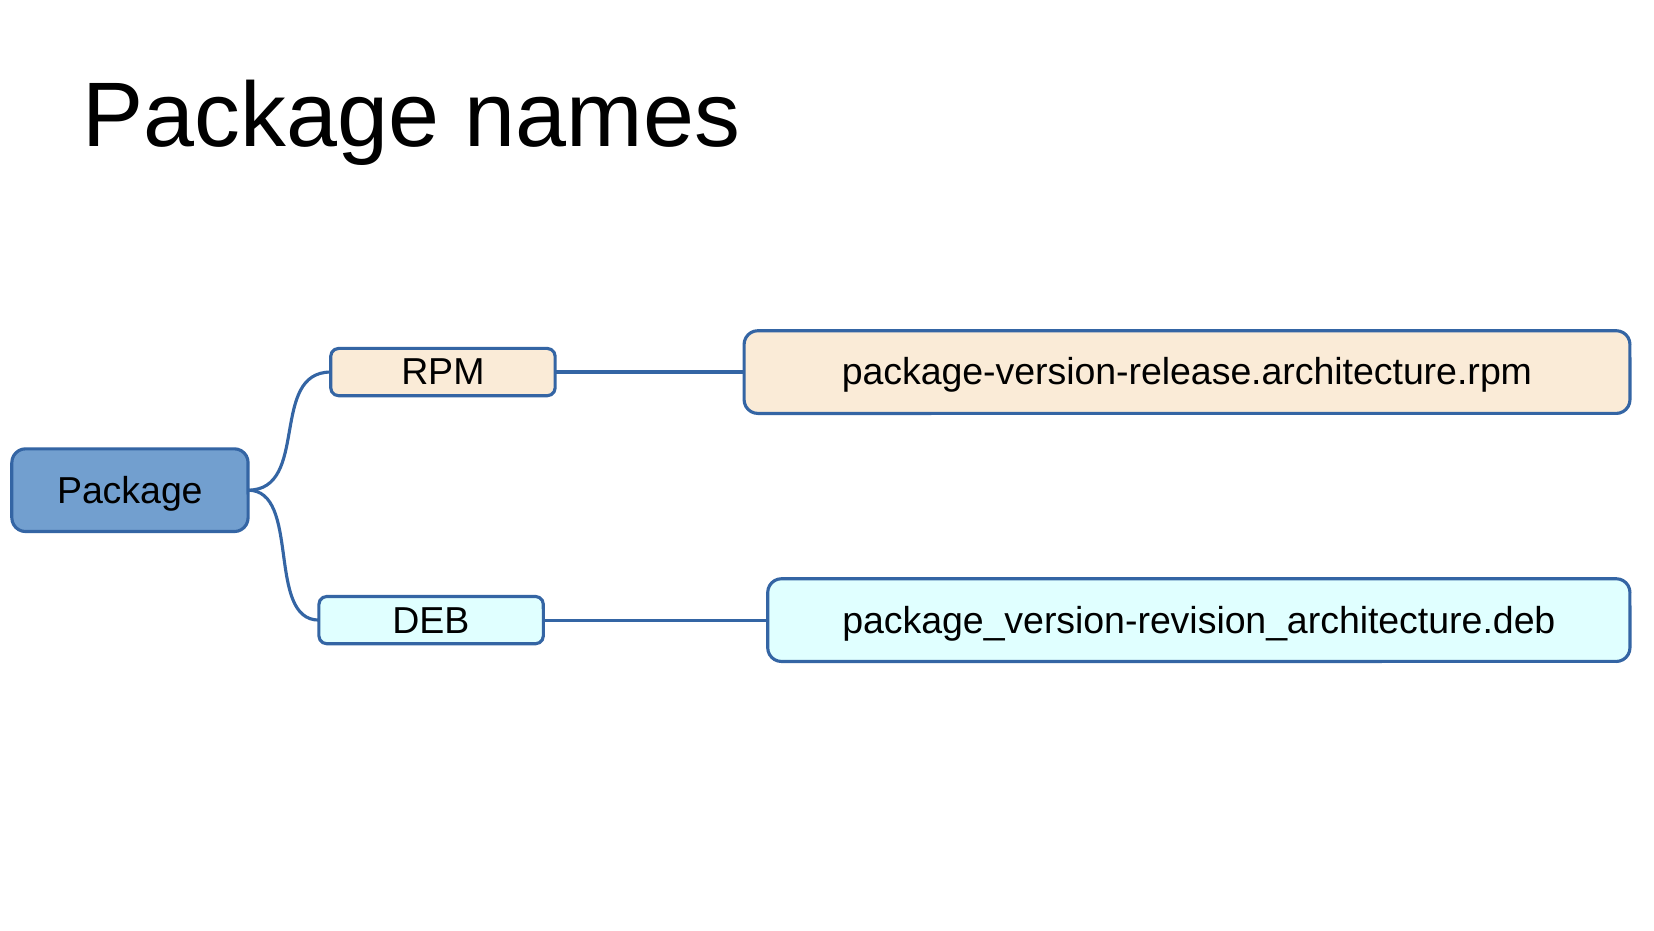

# Package names
package-version-release.architecture.rpm
RPM
Package
package_version-revision_architecture.deb
DEB